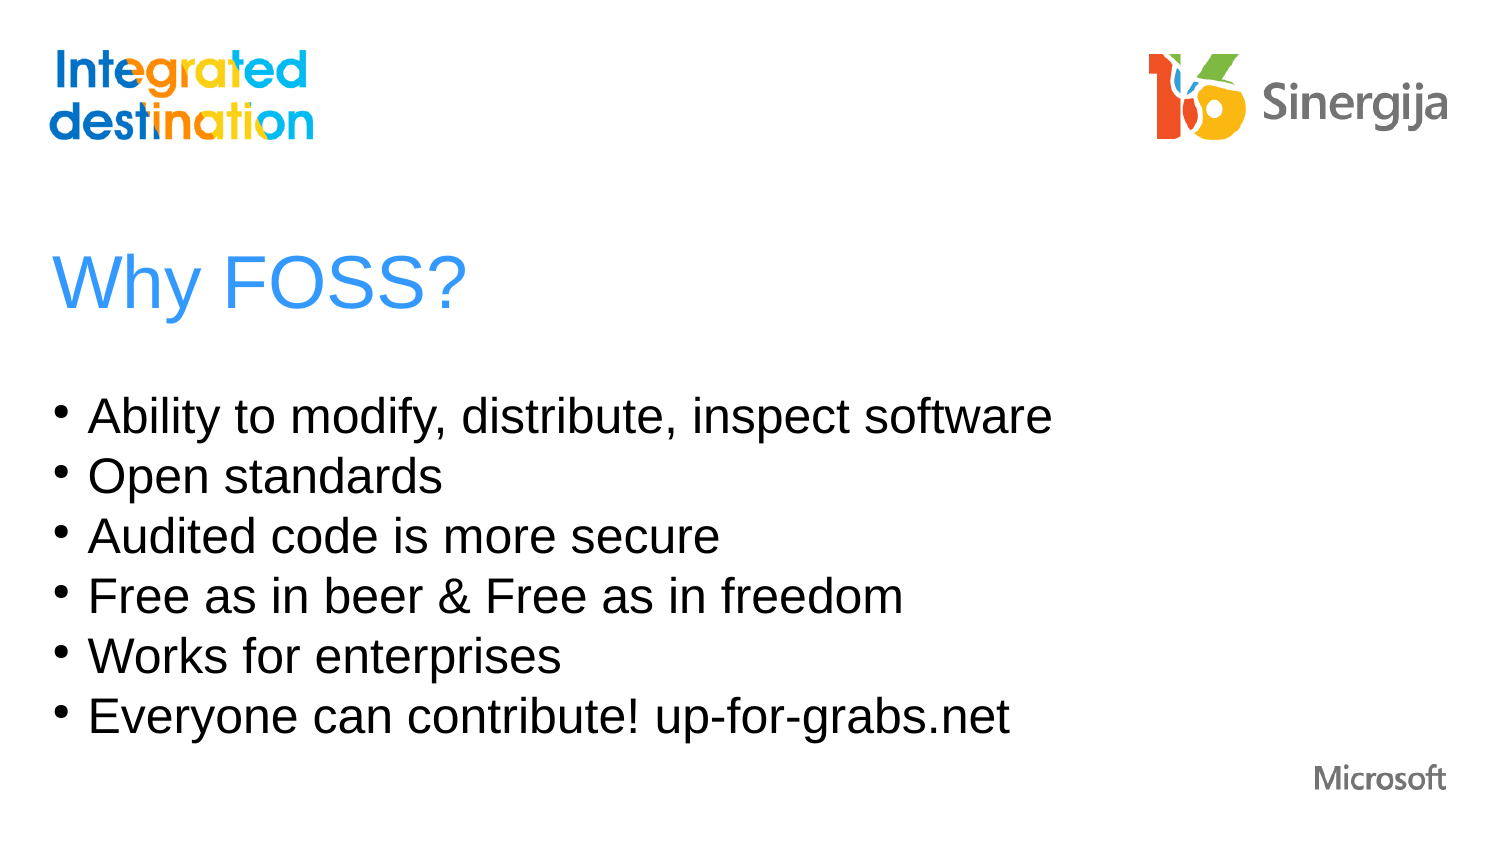

Why FOSS?
Ability to modify, distribute, inspect software
Open standards
Audited code is more secure
Free as in beer & Free as in freedom
Works for enterprises
Everyone can contribute! up-for-grabs.net